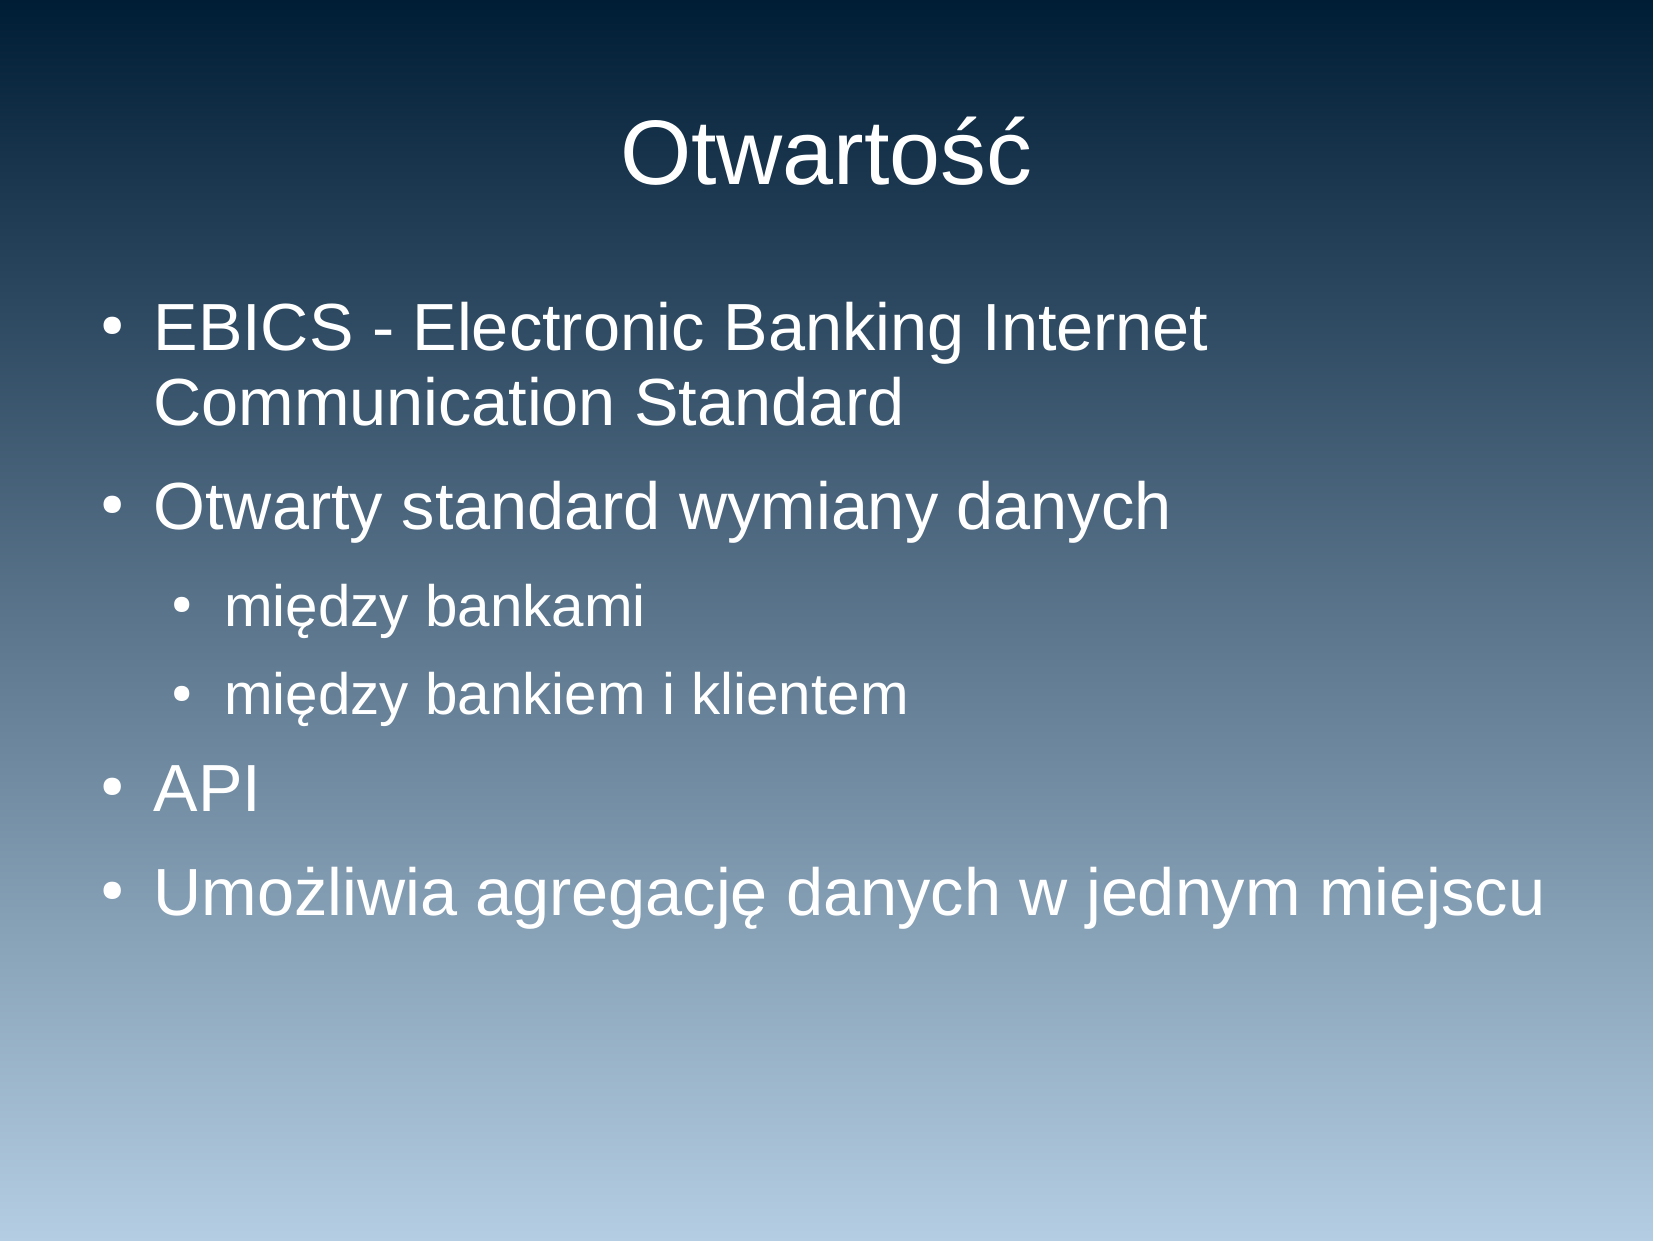

# Otwartość
EBICS - Electronic Banking Internet Communication Standard
Otwarty standard wymiany danych
między bankami
między bankiem i klientem
API
Umożliwia agregację danych w jednym miejscu